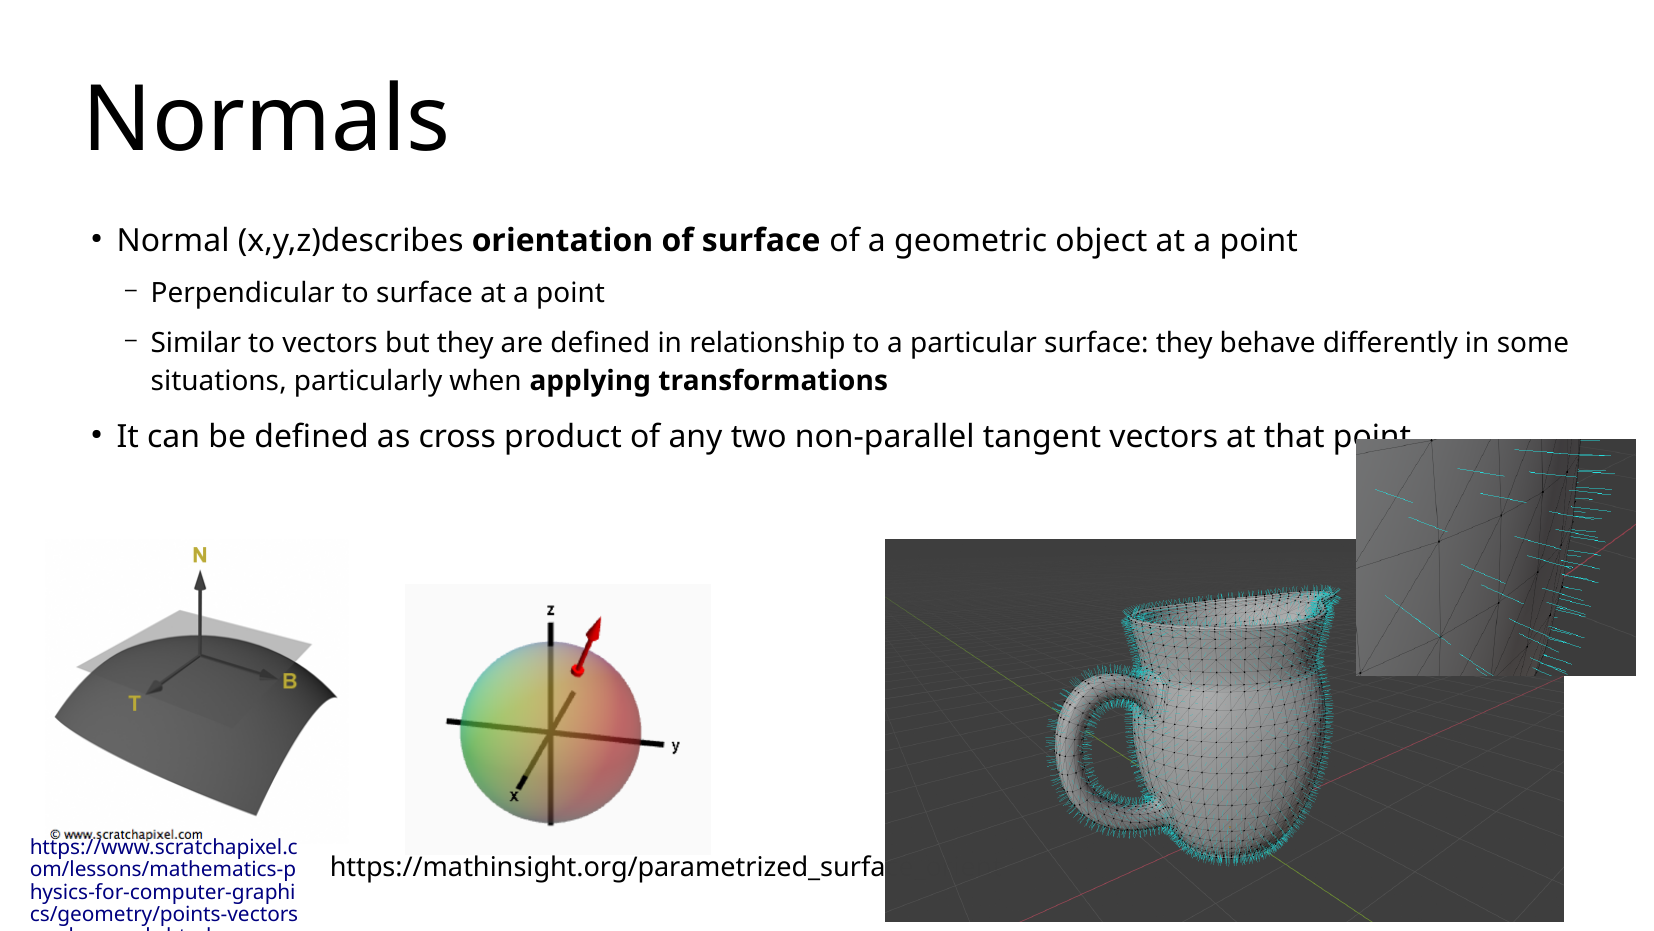

# Normals
Normal (x,y,z)describes orientation of surface of a geometric object at a point
Perpendicular to surface at a point
Similar to vectors but they are defined in relationship to a particular surface: they behave differently in some situations, particularly when applying transformations
It can be defined as cross product of any two non-parallel tangent vectors at that point.
https://www.scratchapixel.com/lessons/mathematics-physics-for-computer-graphics/geometry/points-vectors-and-normals.html
https://mathinsight.org/parametrized_surface_orient